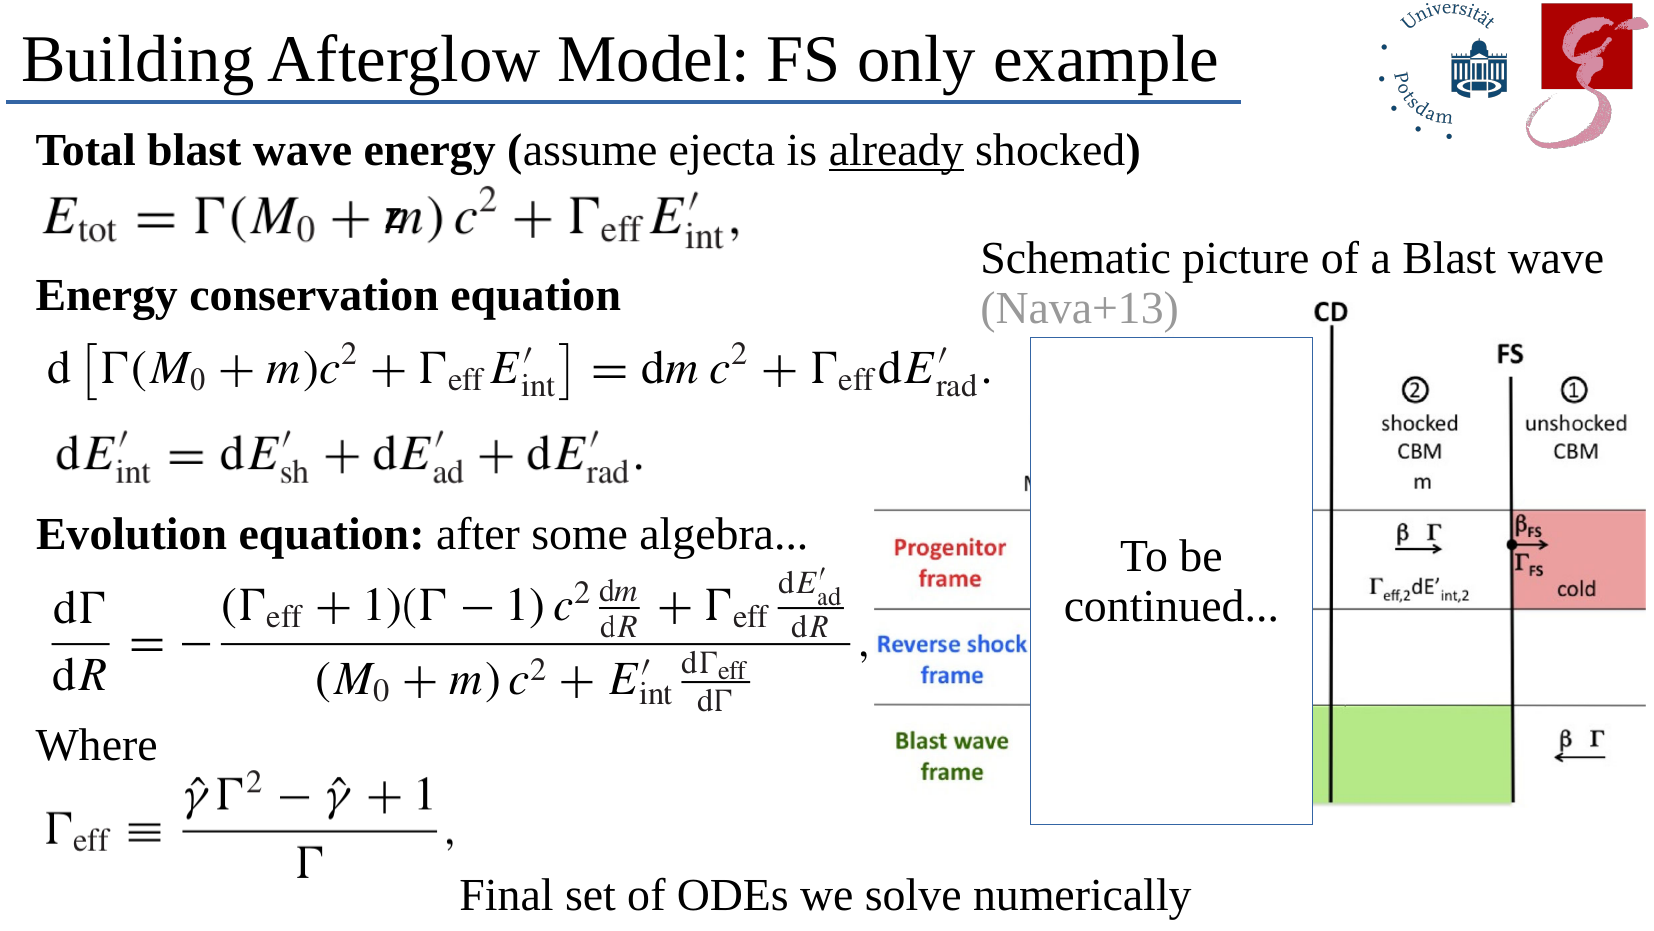

# Building Afterglow Model: FS only example
Total blast wave energy (assume ejecta is already shocked)
z
Schematic picture of a Blast wave
(Nava+13)
Energy conservation equation
To be continued...
Evolution equation: after some algebra...
Where
Final set of ODEs we solve numerically